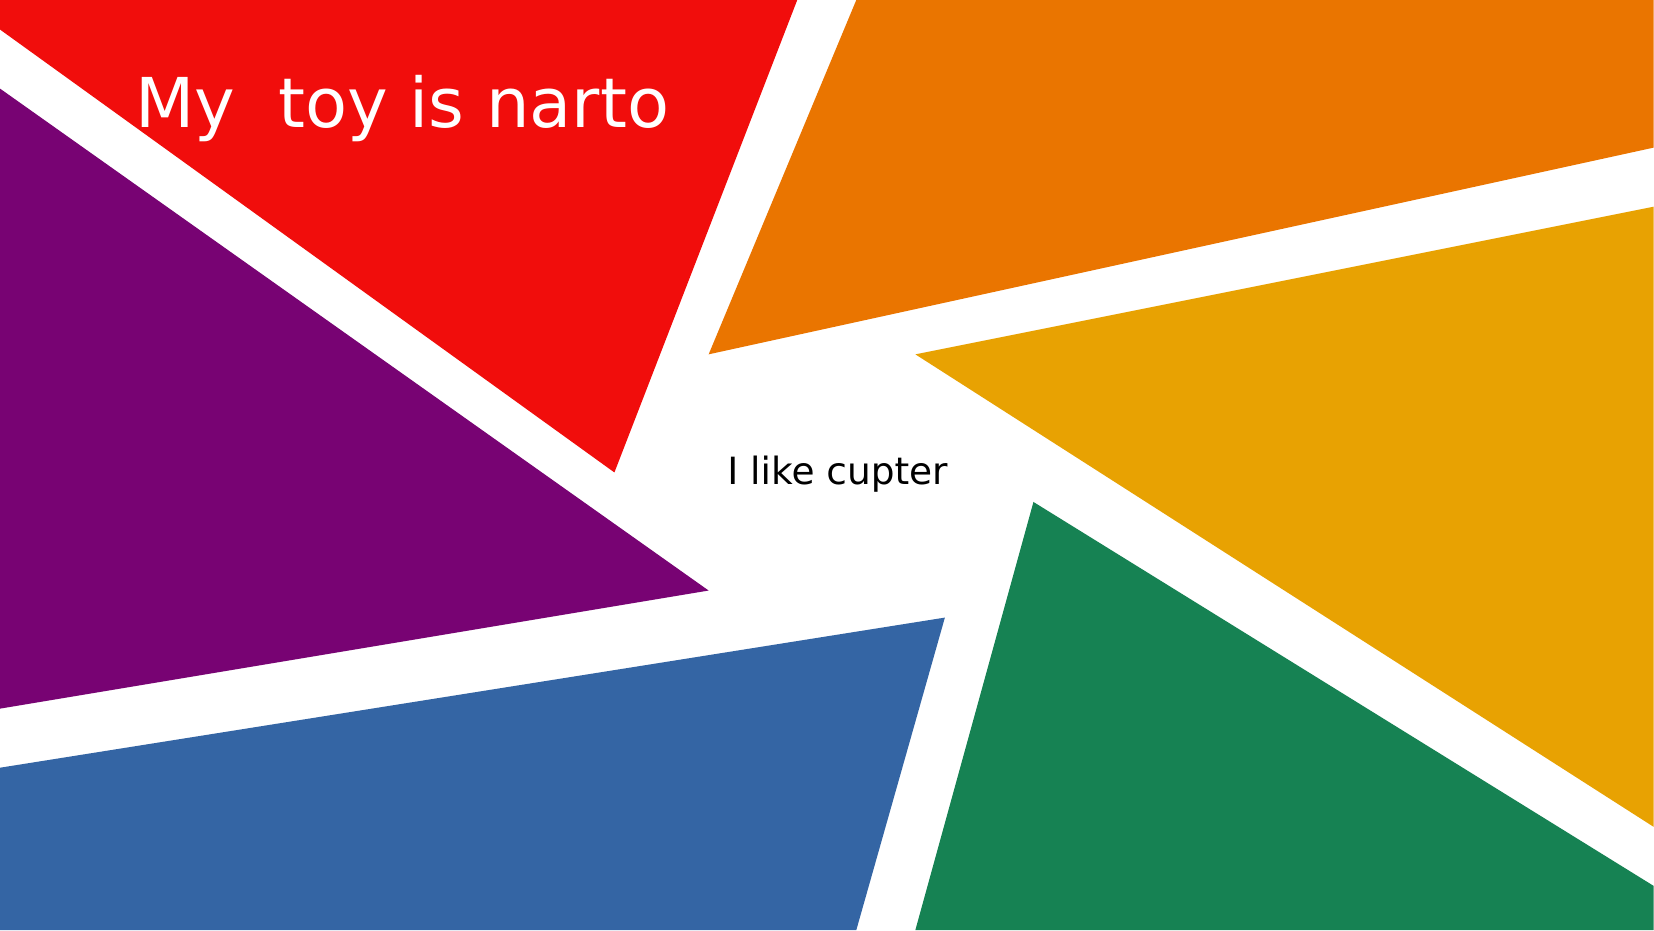

# My toy is narto
I like cupter